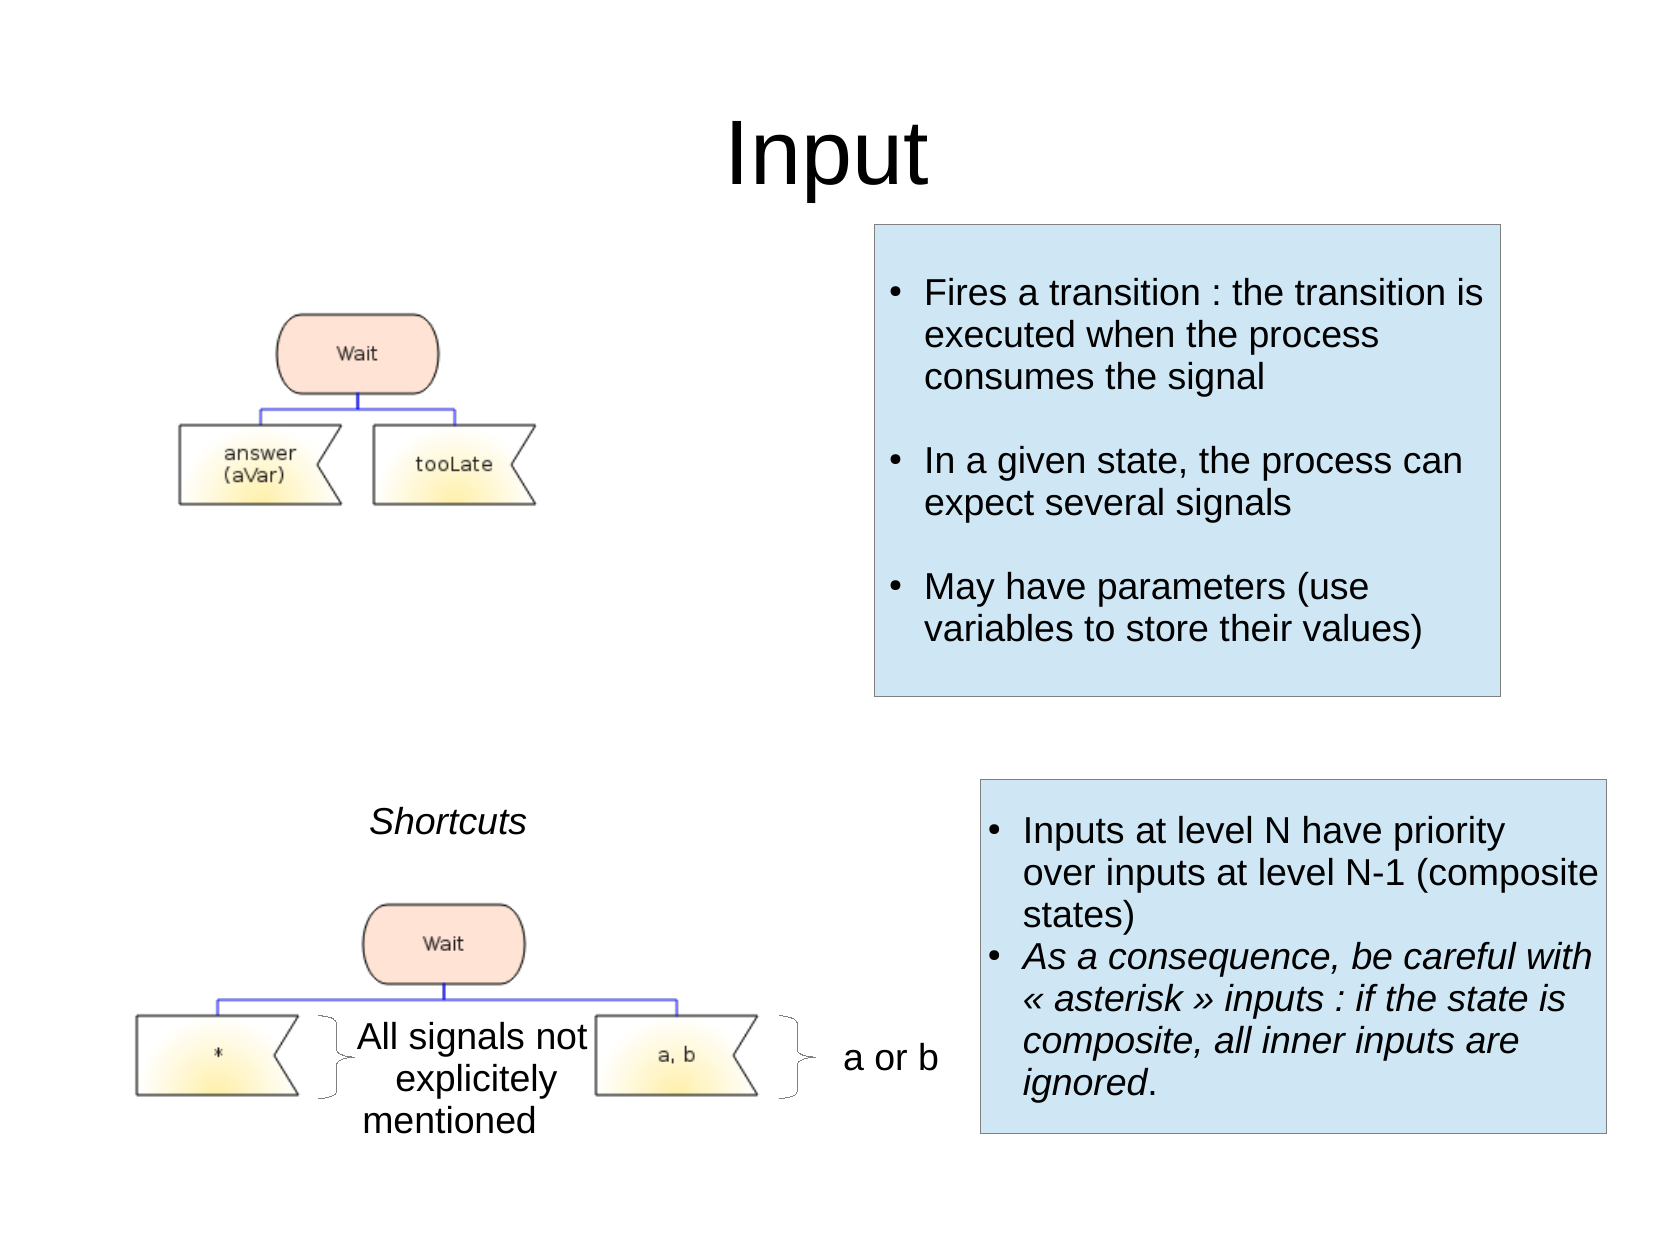

# Input
Fires a transition : the transition is
executed when the process
consumes the signal
In a given state, the process can
expect several signals
May have parameters (use
variables to store their values)
Inputs at level N have priority
over inputs at level N-1 (composite
states)
As a consequence, be careful with
« asterisk » inputs : if the state is
composite, all inner inputs are
ignored.
Shortcuts
 All signals not
 explicitely
 mentioned
 a or b